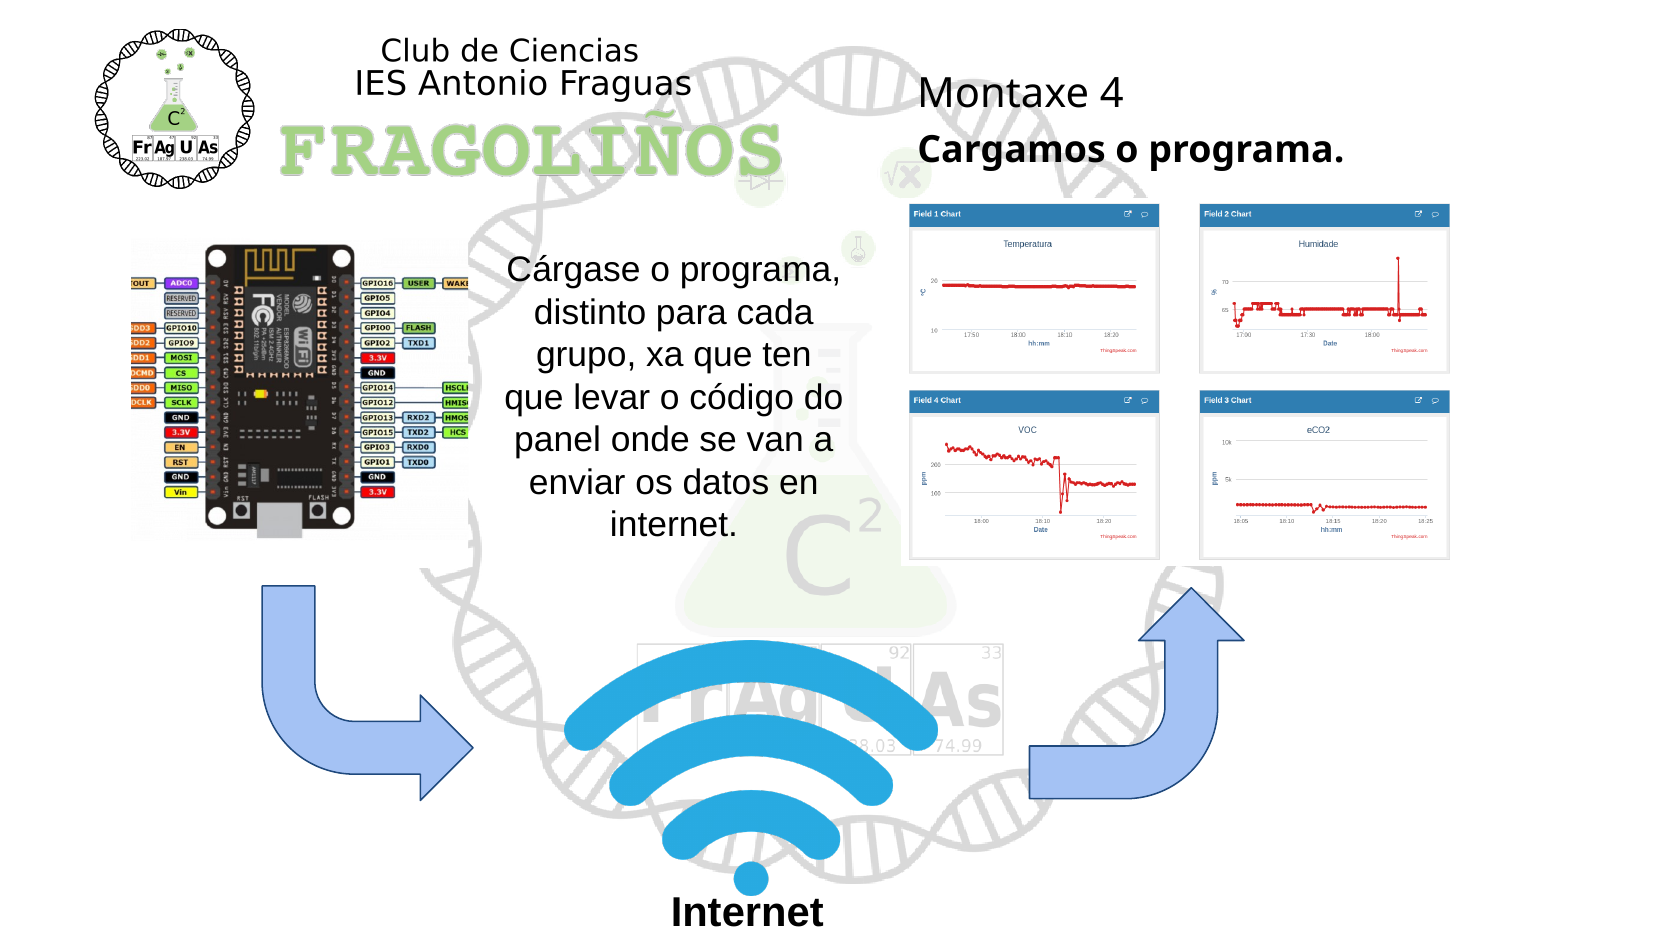

Montaxe 4
Cargamos o programa.
Cárgase o programa, distinto para cada grupo, xa que ten que levar o código do panel onde se van a enviar os datos en internet.
Internet